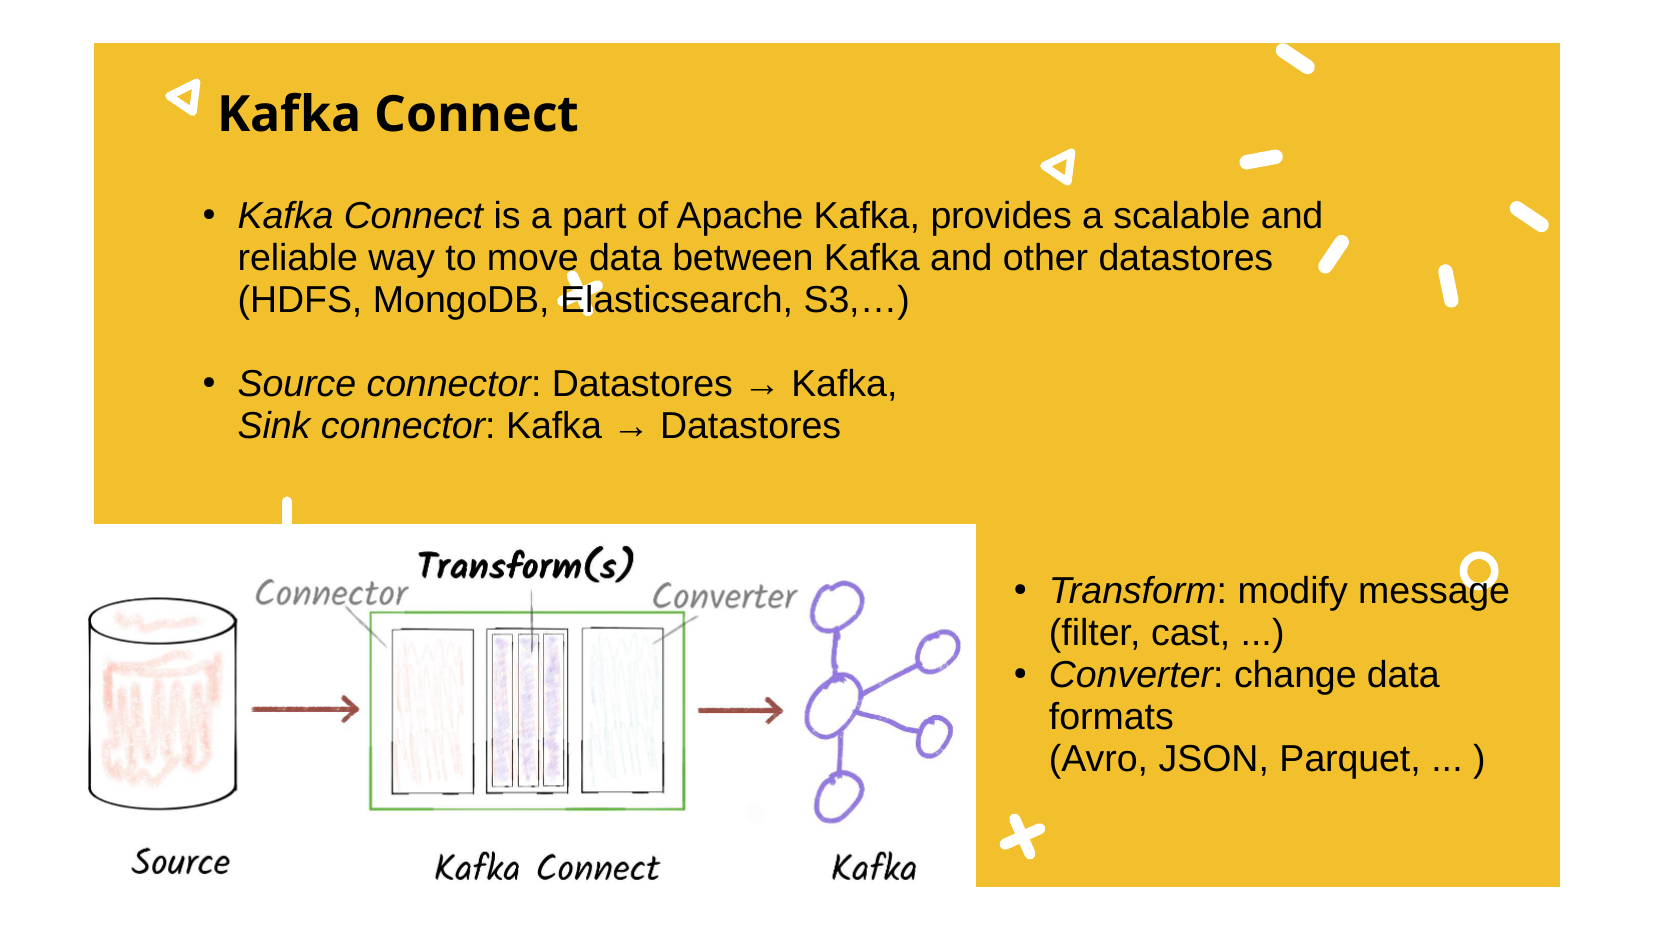

# Kafka Connect
Kafka Connect is a part of Apache Kafka, provides a scalable and
reliable way to move data between Kafka and other datastores
(HDFS, MongoDB, Elasticsearch, S3,…)
Source connector: Datastores → Kafka,
Sink connector: Kafka → Datastores
Transform: modify message (filter, cast, ...)
Converter: change data formats
(Avro, JSON, Parquet, ... )